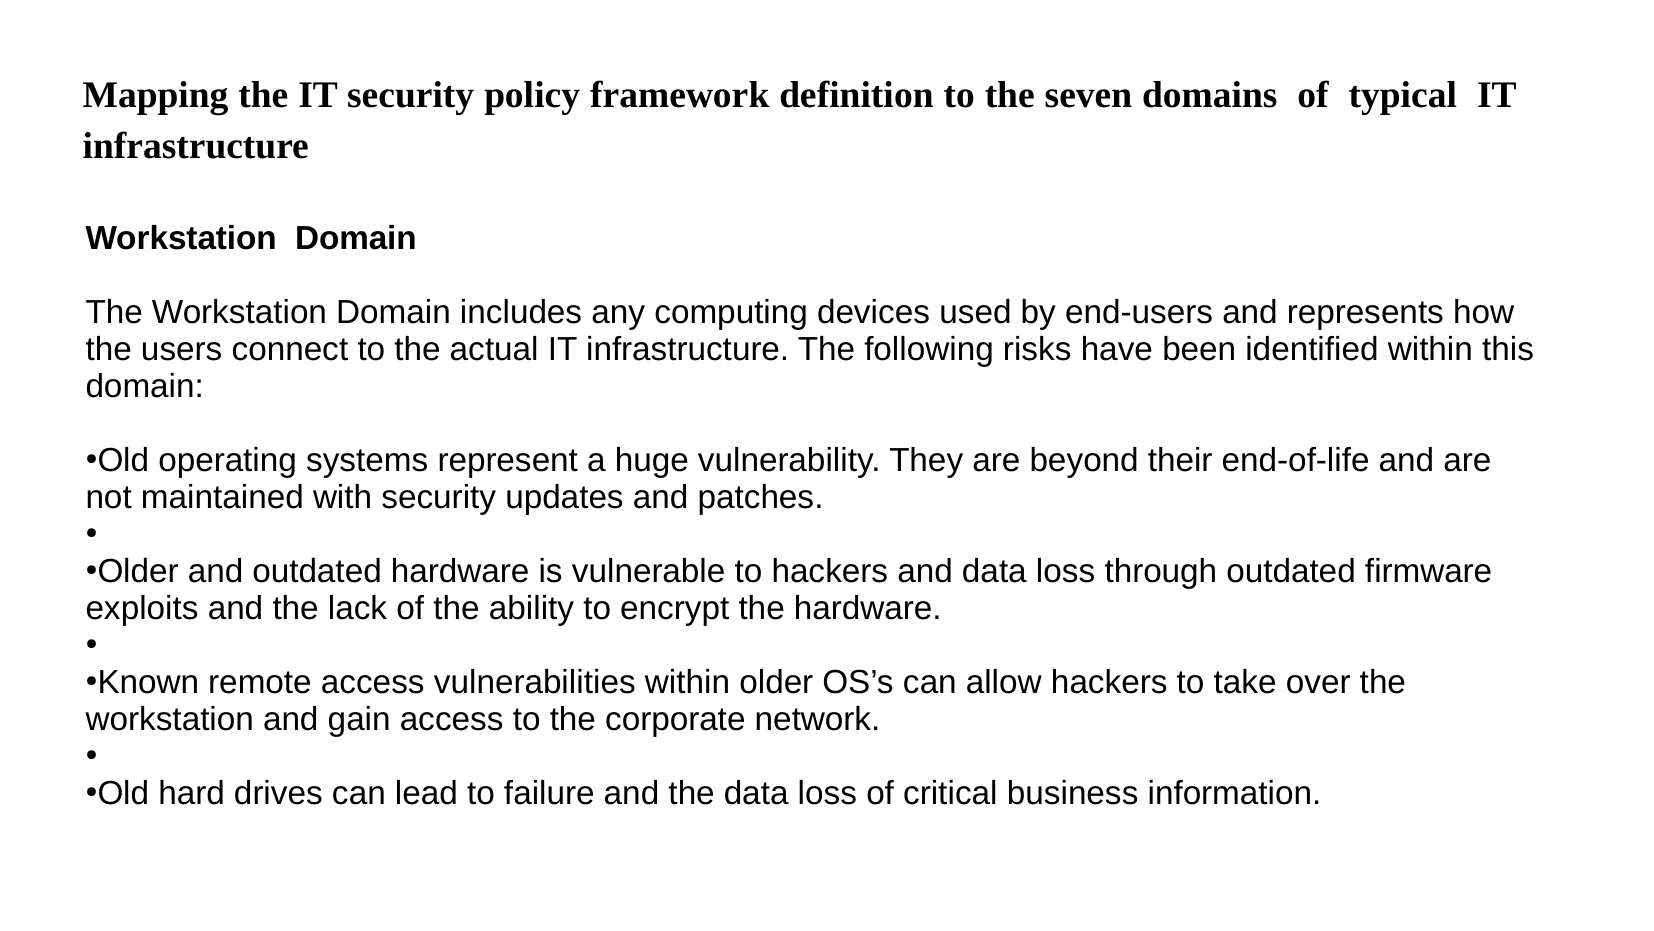

# Mapping the IT security policy framework definition to the seven domains of typical IT infrastructure
Workstation Domain
The Workstation Domain includes any computing devices used by end-users and represents how the users connect to the actual IT infrastructure. The following risks have been identified within this domain:
Old operating systems represent a huge vulnerability. They are beyond their end-of-life and are not maintained with security updates and patches.
Older and outdated hardware is vulnerable to hackers and data loss through outdated firmware exploits and the lack of the ability to encrypt the hardware.
Known remote access vulnerabilities within older OS’s can allow hackers to take over the workstation and gain access to the corporate network.
Old hard drives can lead to failure and the data loss of critical business information.